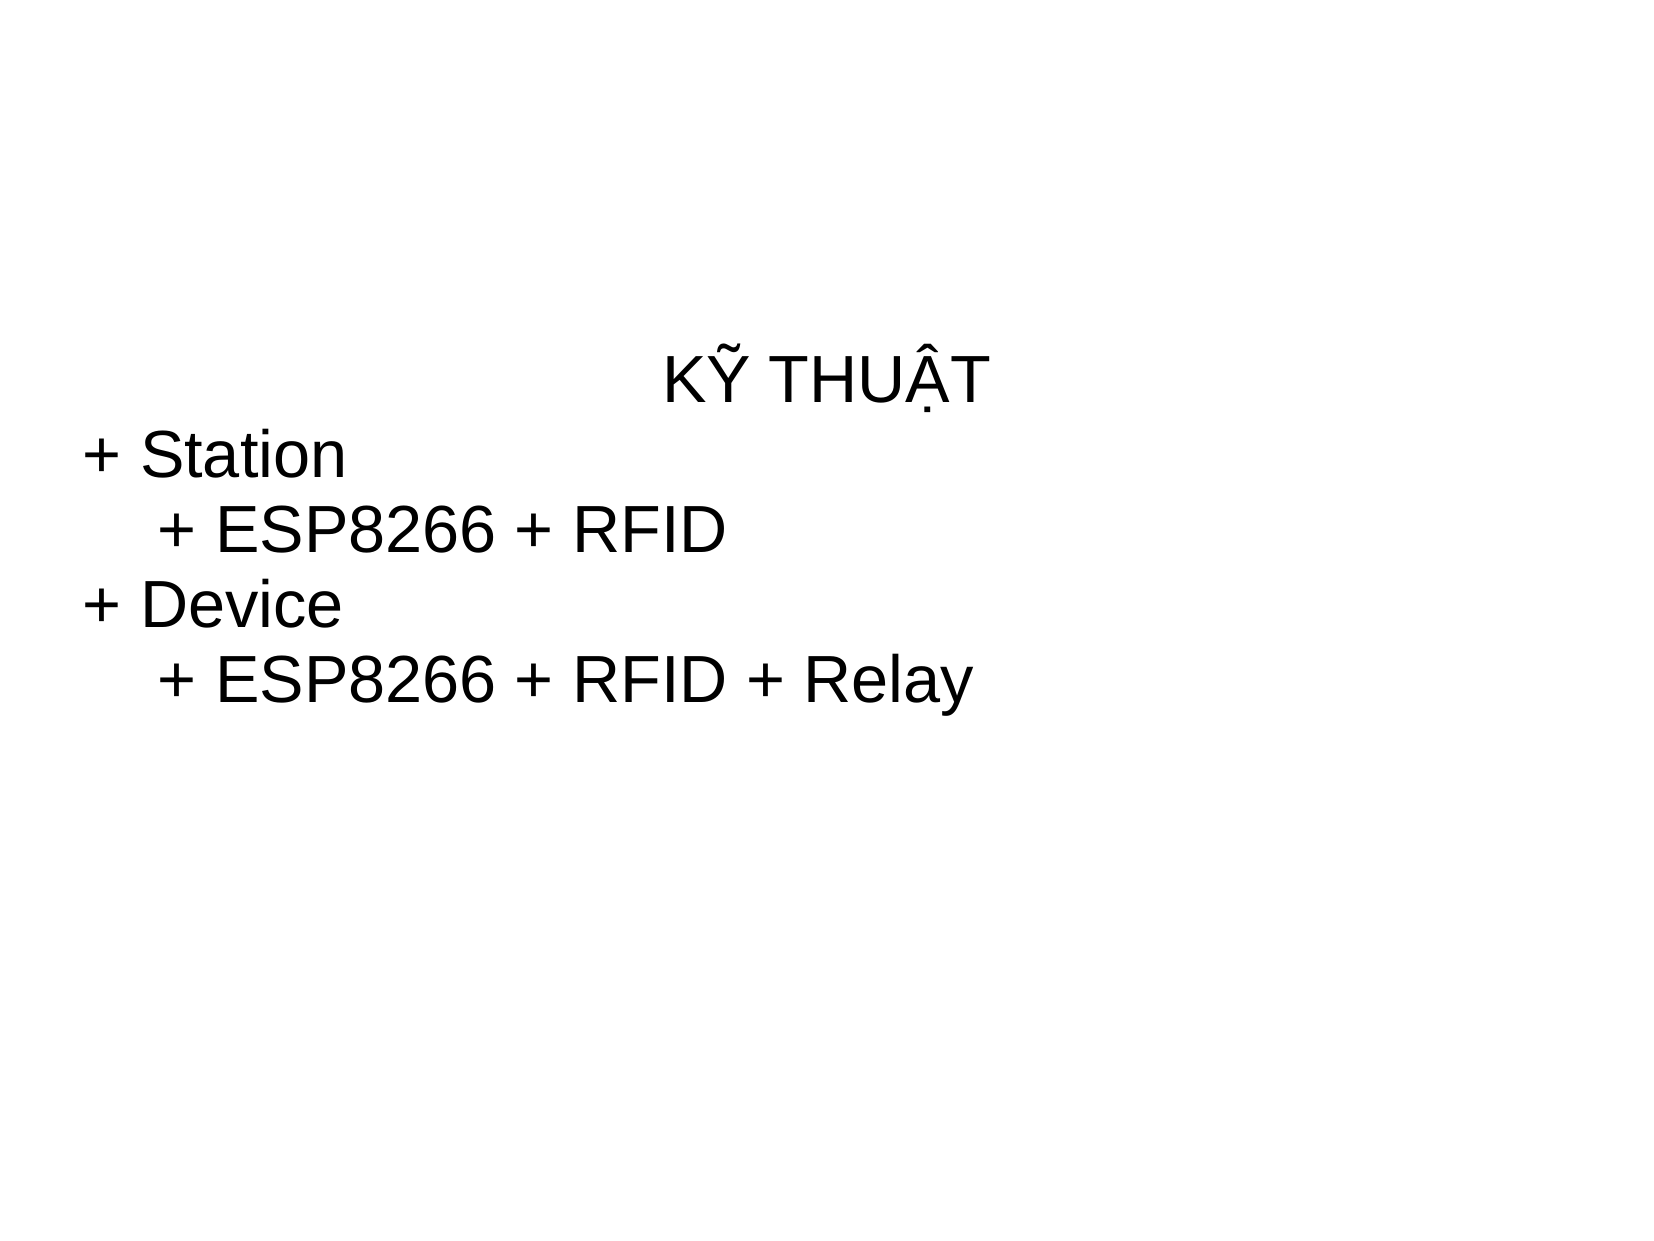

# KỸ THUẬT
+ Station
	+ ESP8266 + RFID
+ Device
	+ ESP8266 + RFID + Relay